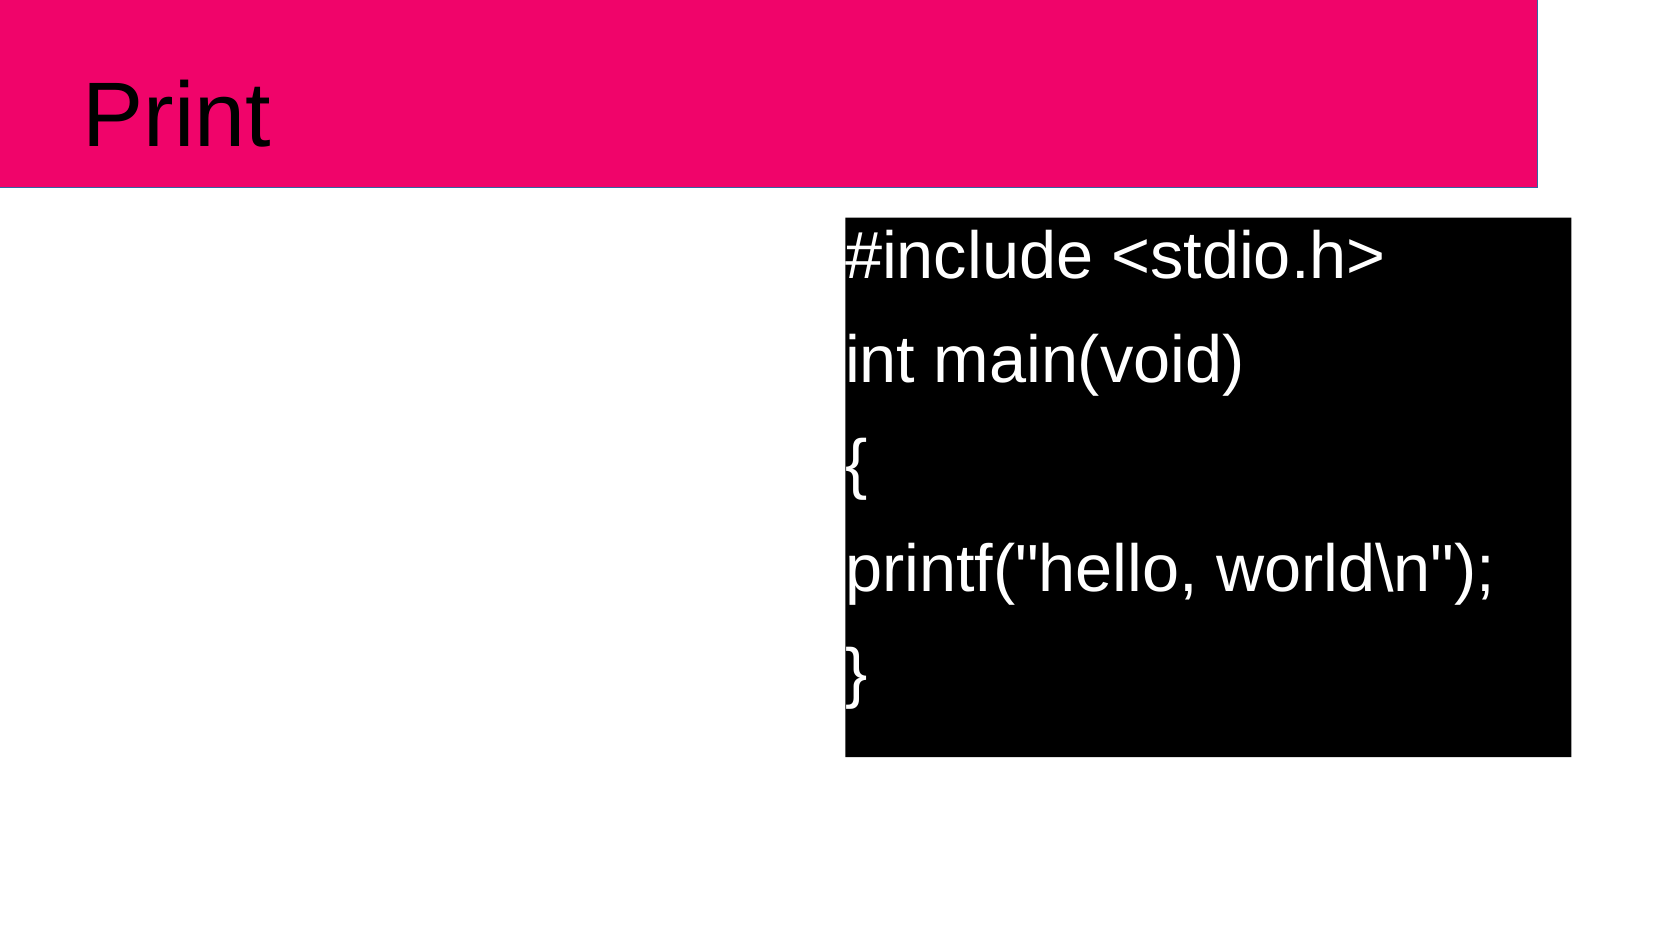

Print
#
#include <stdio.h>
int main(void)
{
printf("hello, world\n");
}